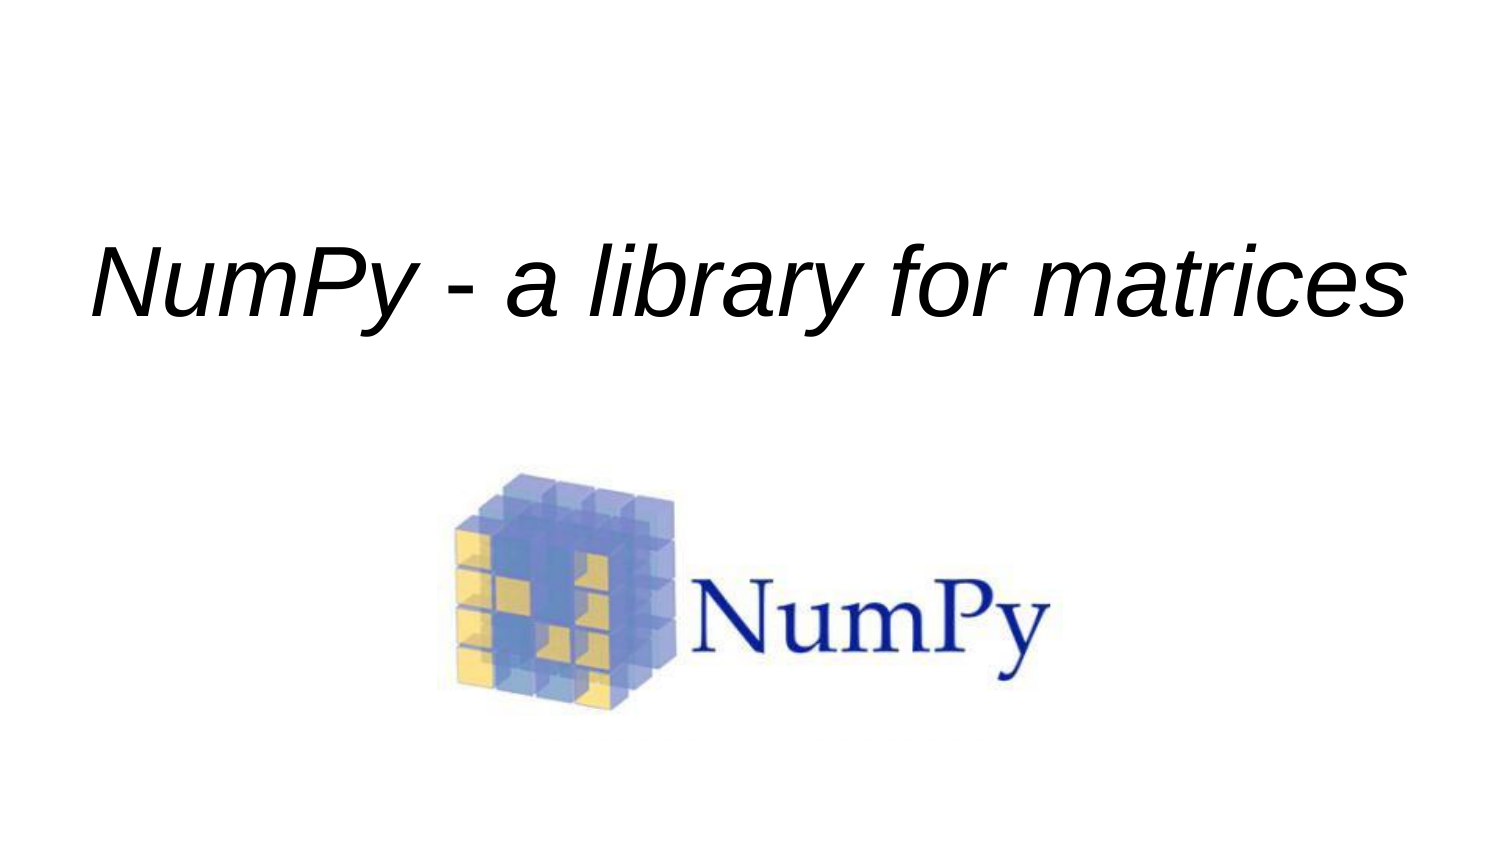

# NumPy - a library for matrices